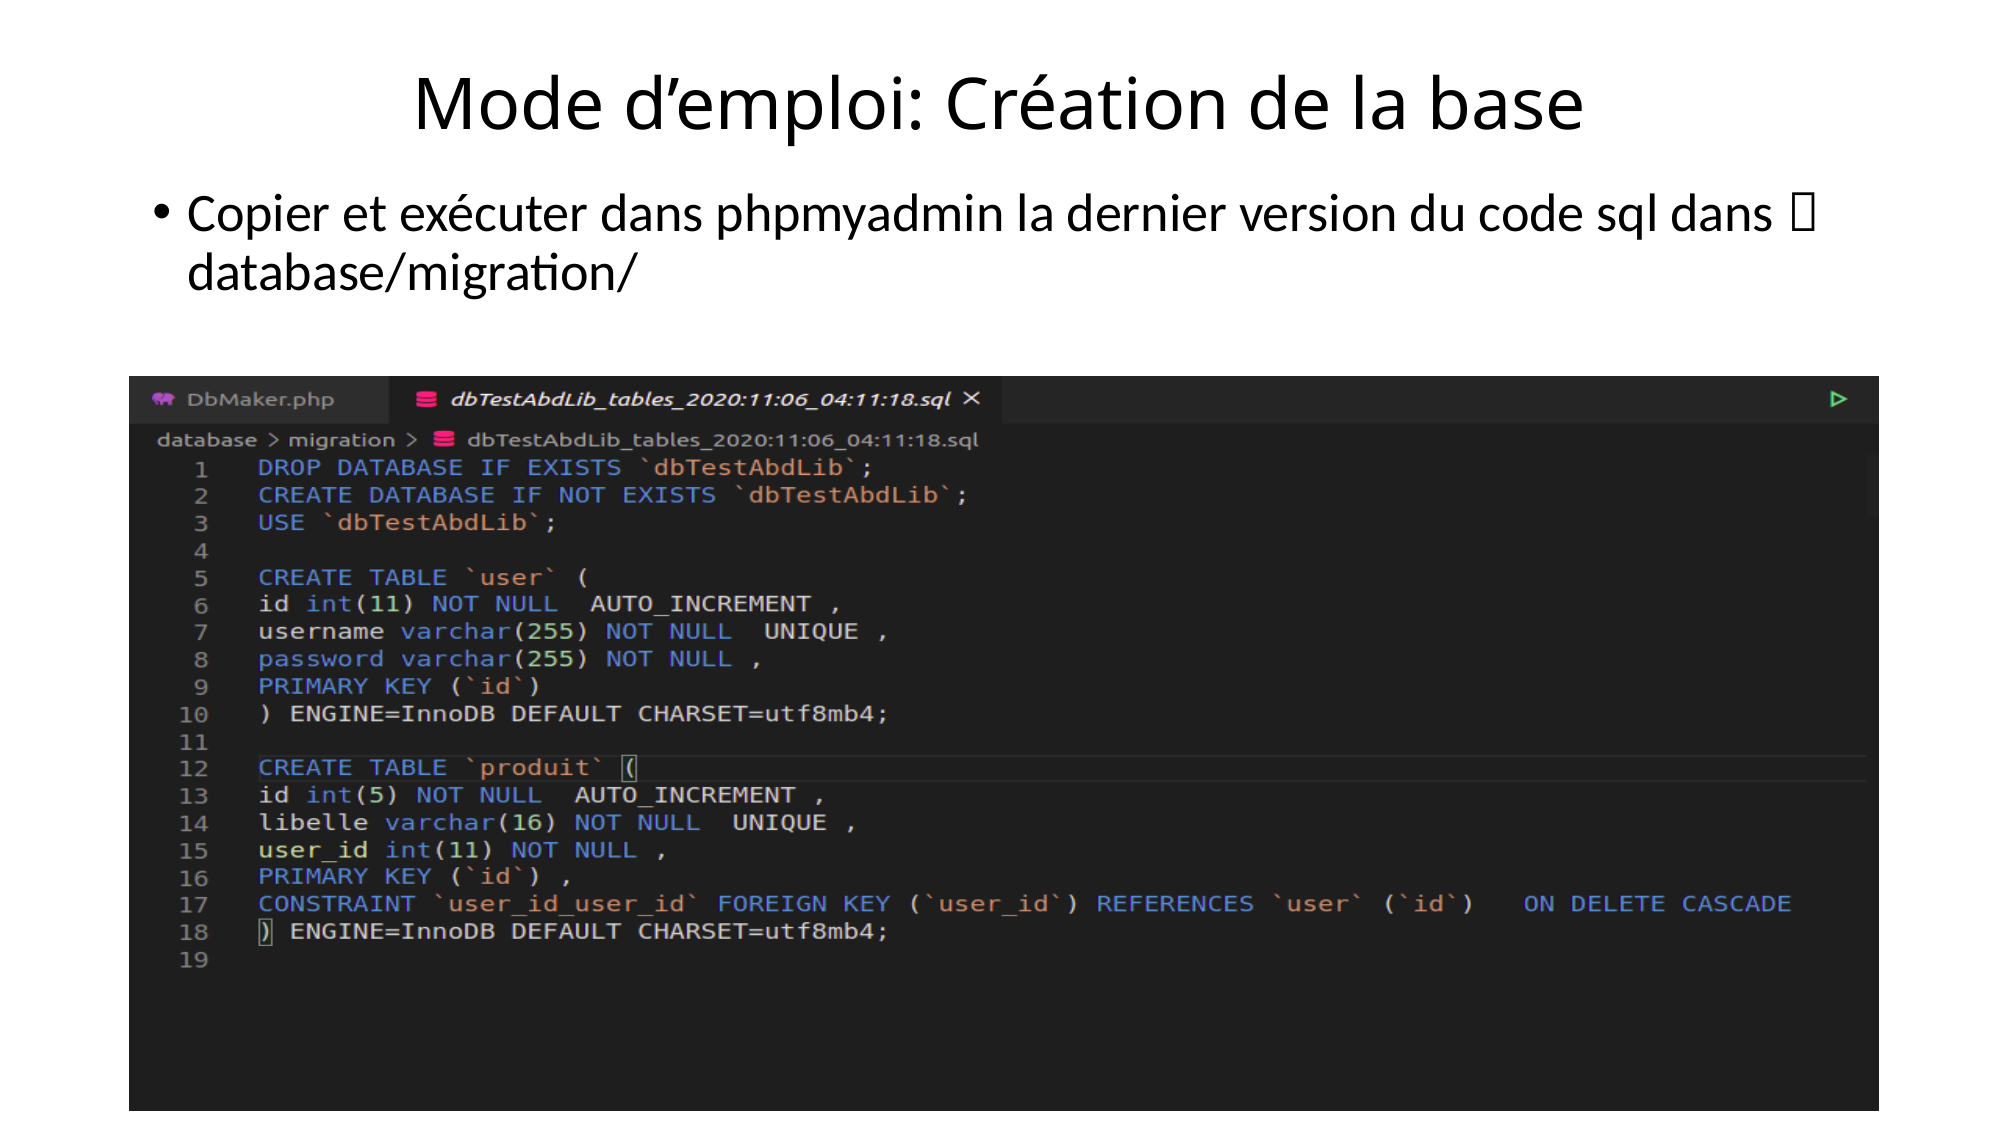

# Mode d’emploi: Création de la base
Copier et exécuter dans phpmyadmin la dernier version du code sql dans  database/migration/